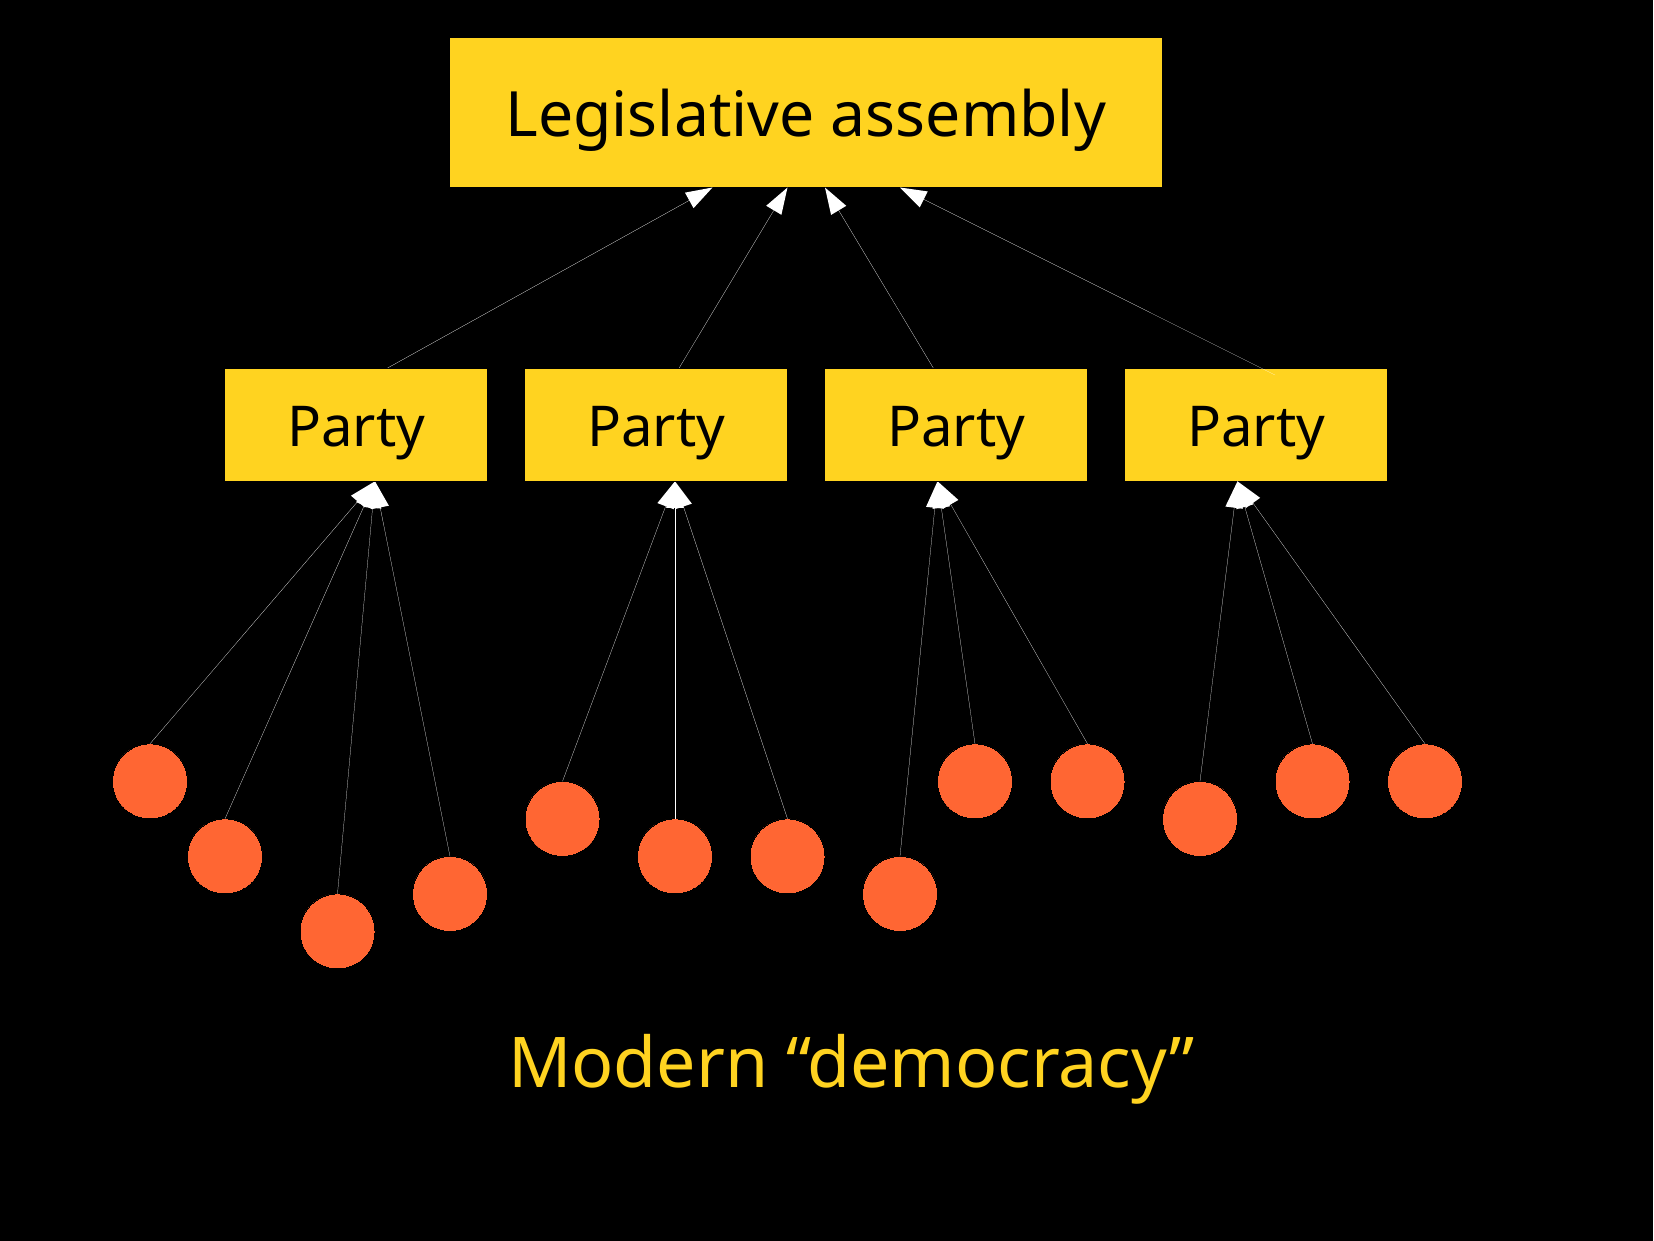

Legislative assembly
Party
Party
Party
Party
# Modern “democracy”